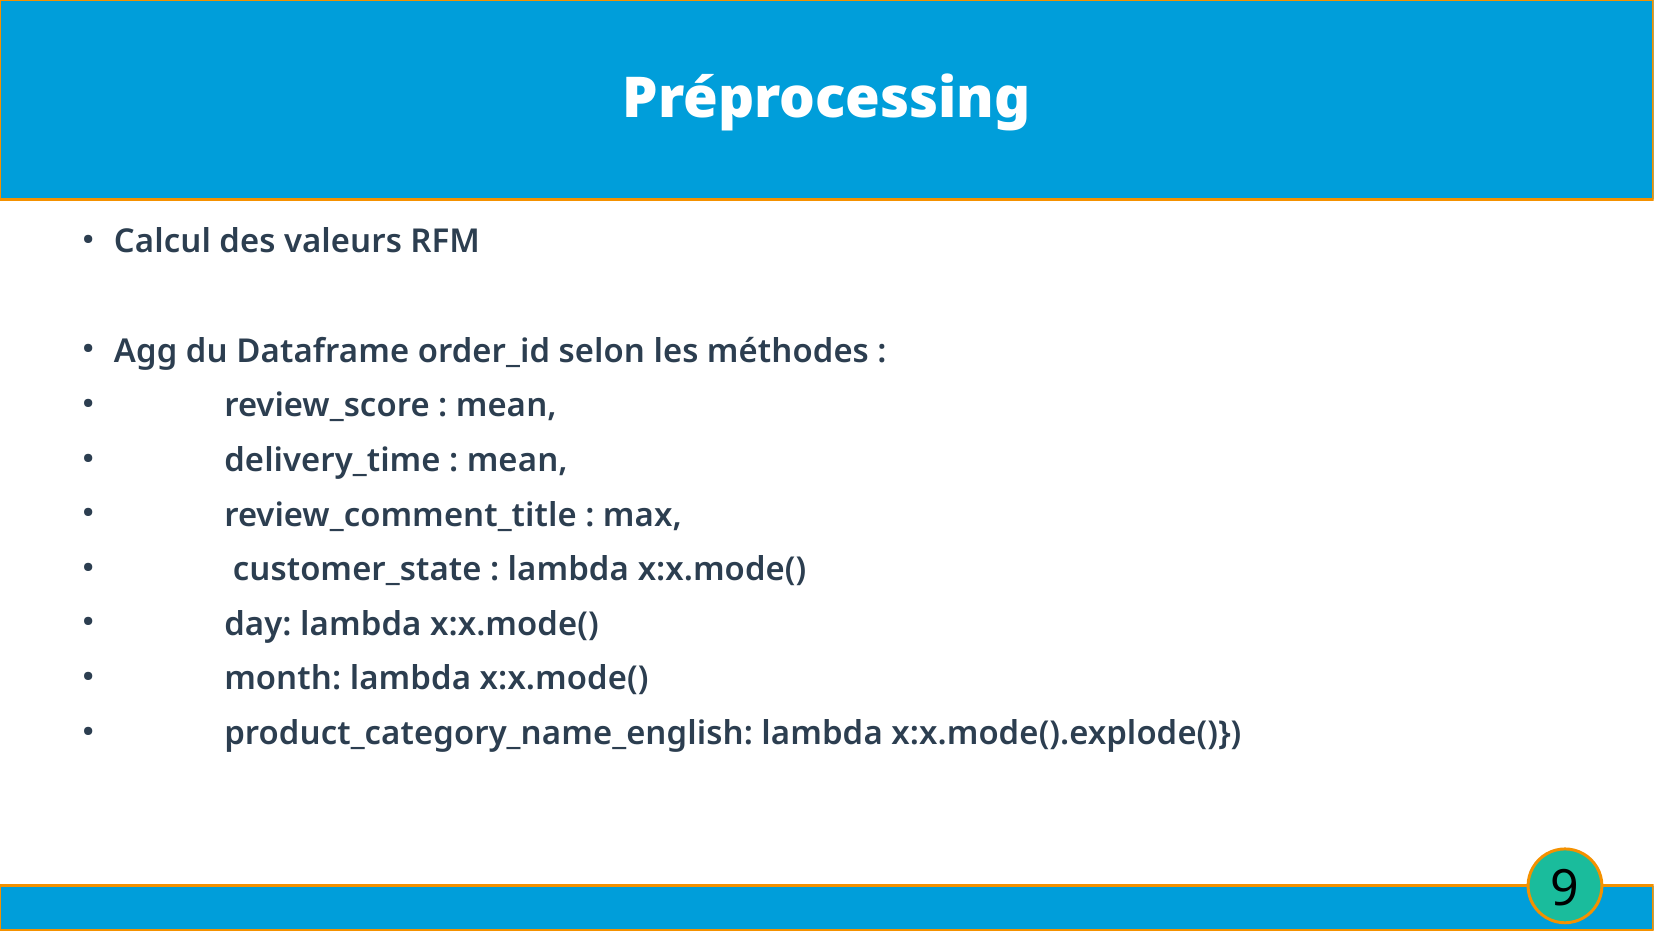

# Préprocessing
Calcul des valeurs RFM
Agg du Dataframe order_id selon les méthodes :
 review_score : mean,
 delivery_time : mean,
 review_comment_title : max,
 customer_state : lambda x:x.mode()
 day: lambda x:x.mode()
 month: lambda x:x.mode()
 product_category_name_english: lambda x:x.mode().explode()})